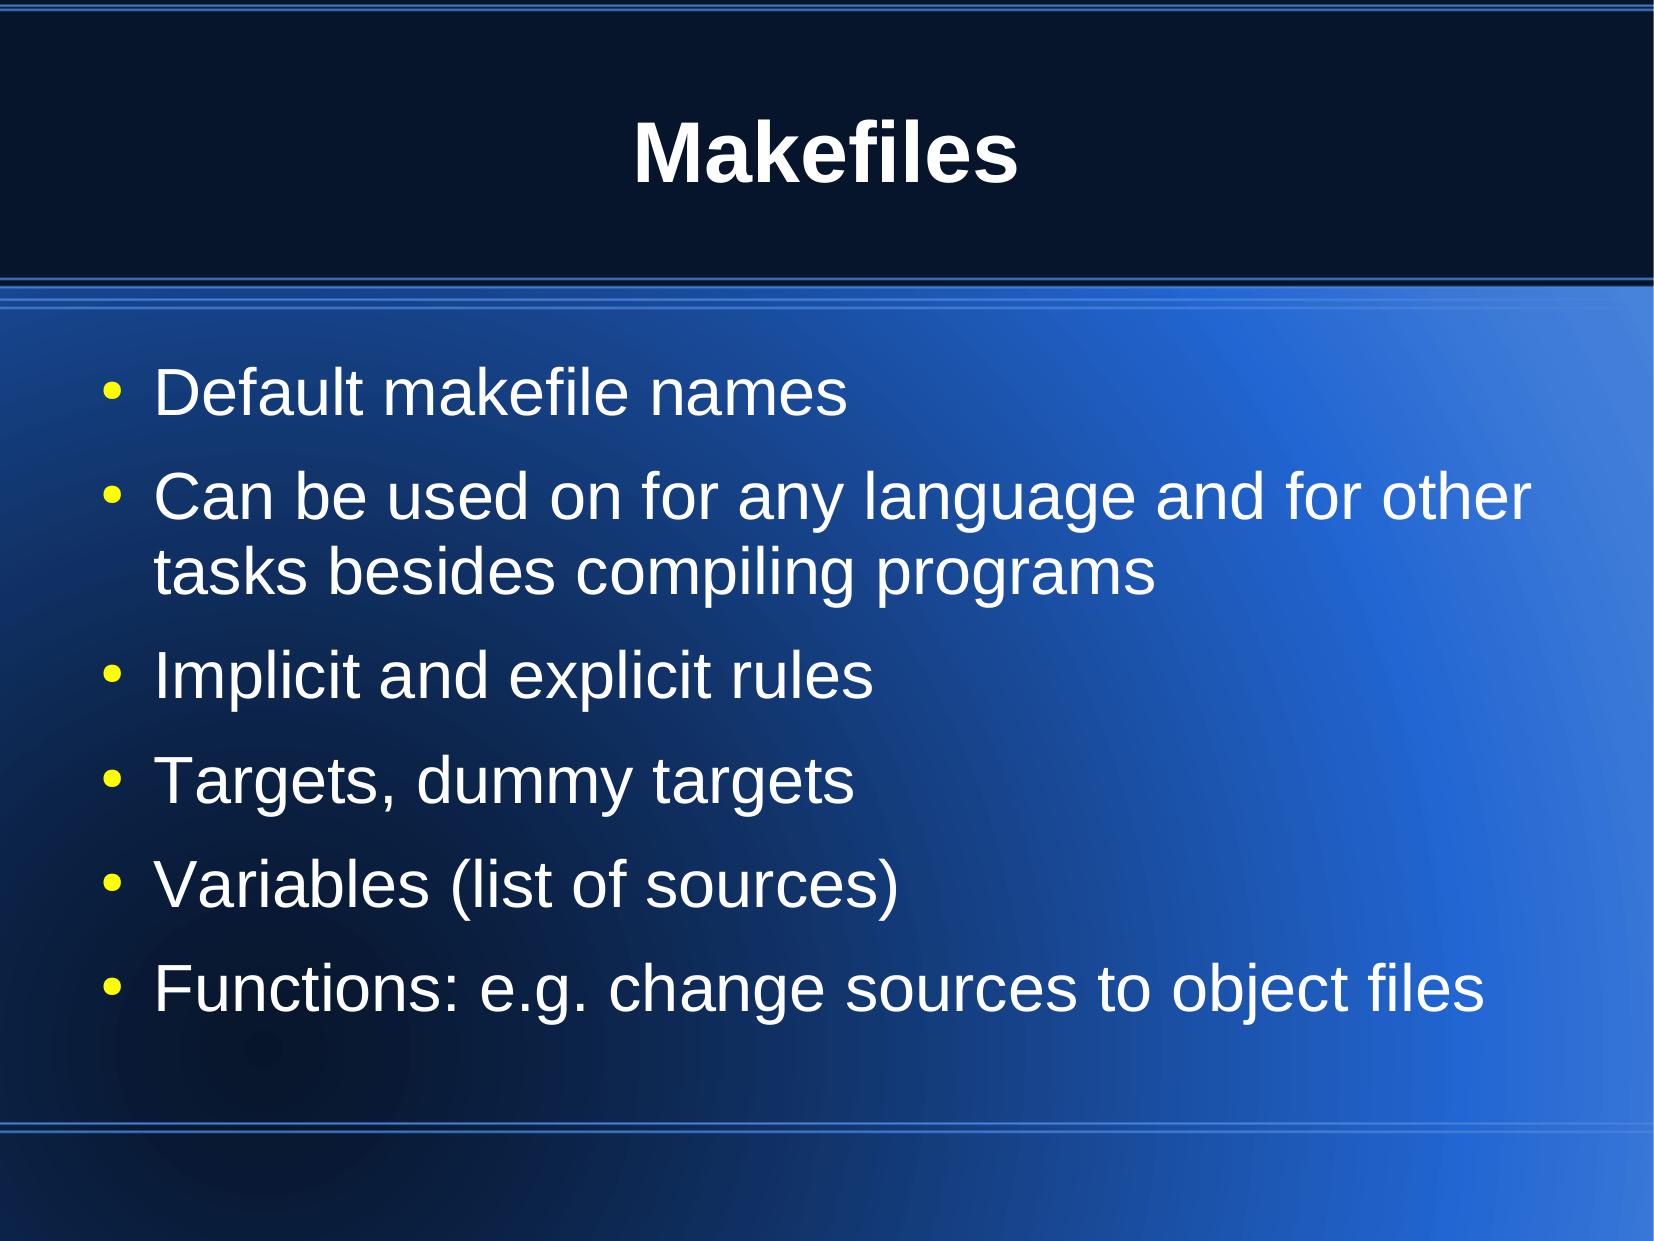

# Makefiles
Default makefile names
Can be used on for any language and for other tasks besides compiling programs
Implicit and explicit rules
Targets, dummy targets
Variables (list of sources)
Functions: e.g. change sources to object files